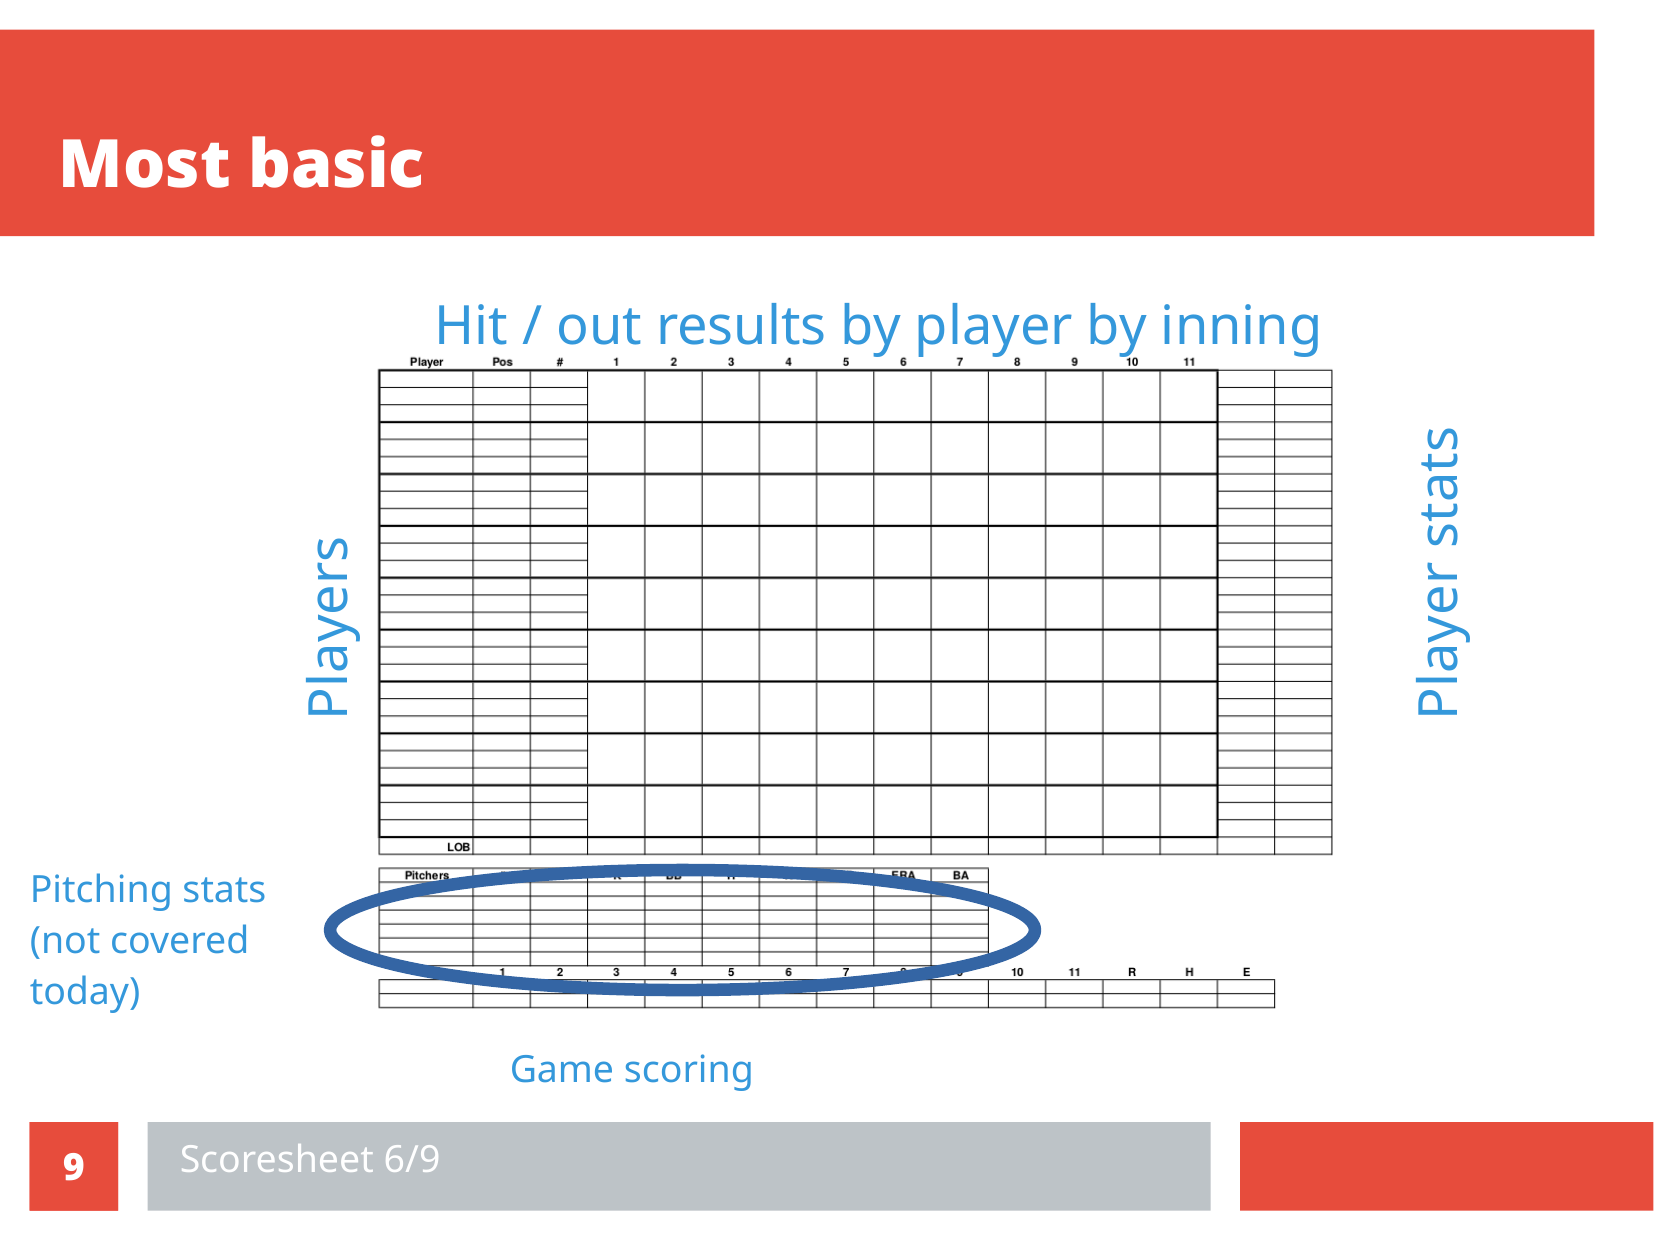

# Most basic
Hit / out results by player by inning
Players
Player stats
Pitching stats
(not covered today)
Game scoring
9
Scoresheet 6/9